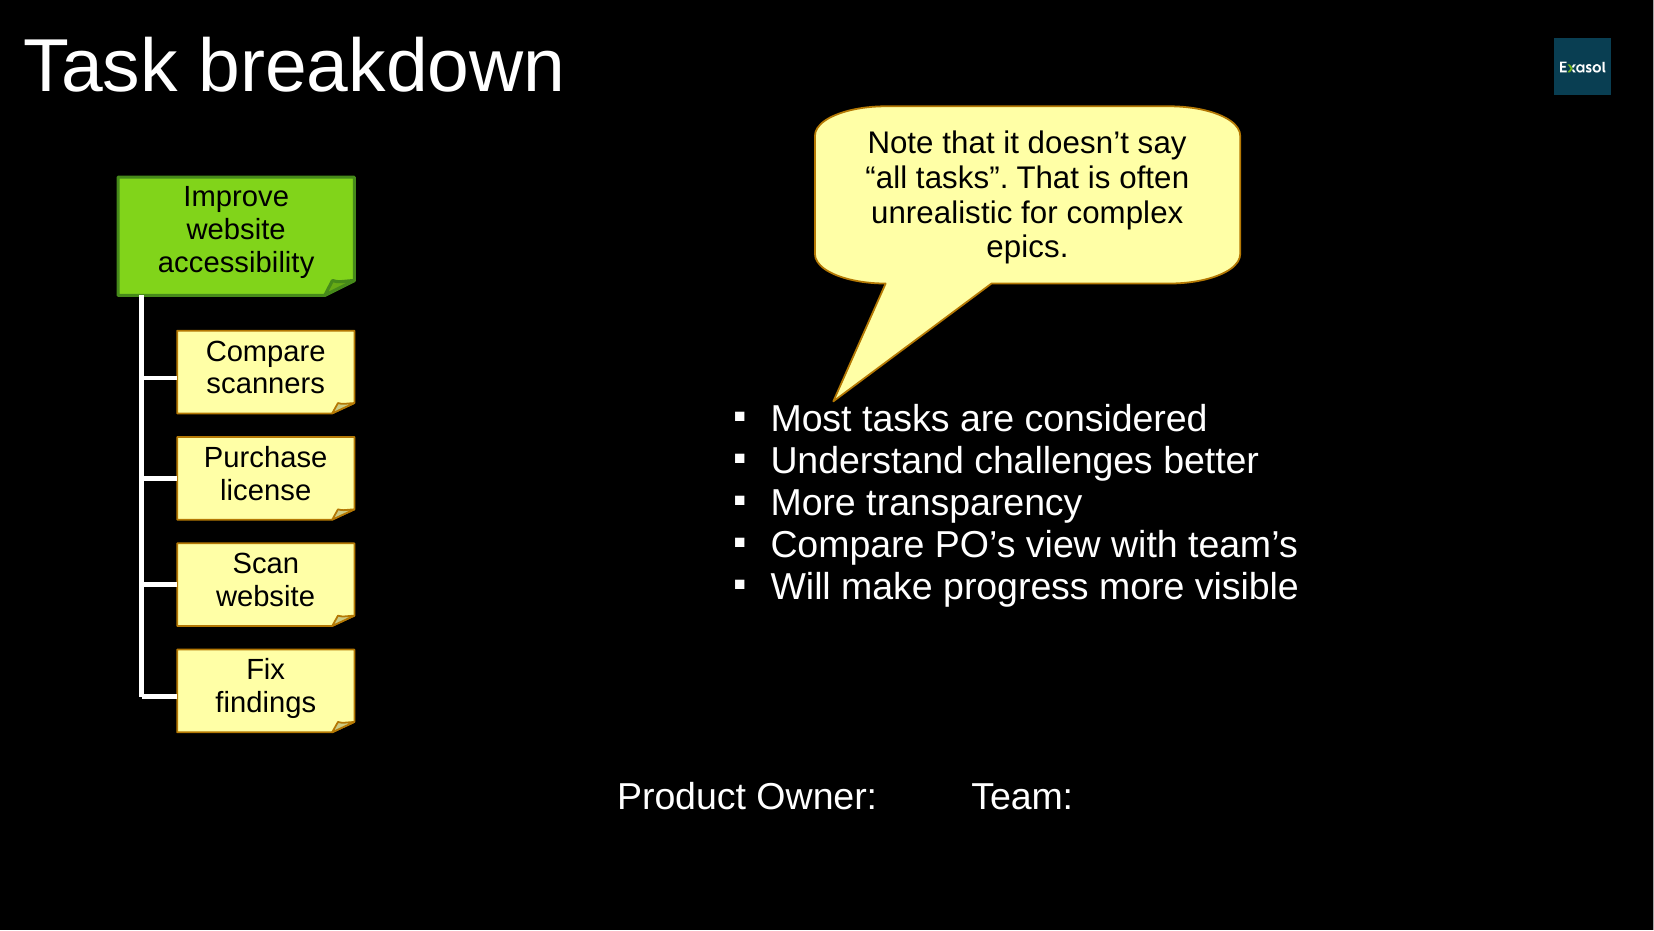

# Task breakdown
Note that it doesn’t say “all tasks”. That is often unrealistic for complex epics.
Improve website accessibility
Compare scanners
Most tasks are considered
Understand challenges better
More transparency
Compare PO’s view with team’s
Will make progress more visible
Purchase license
Scan website
Fix findings
Product Owner: 	Team: